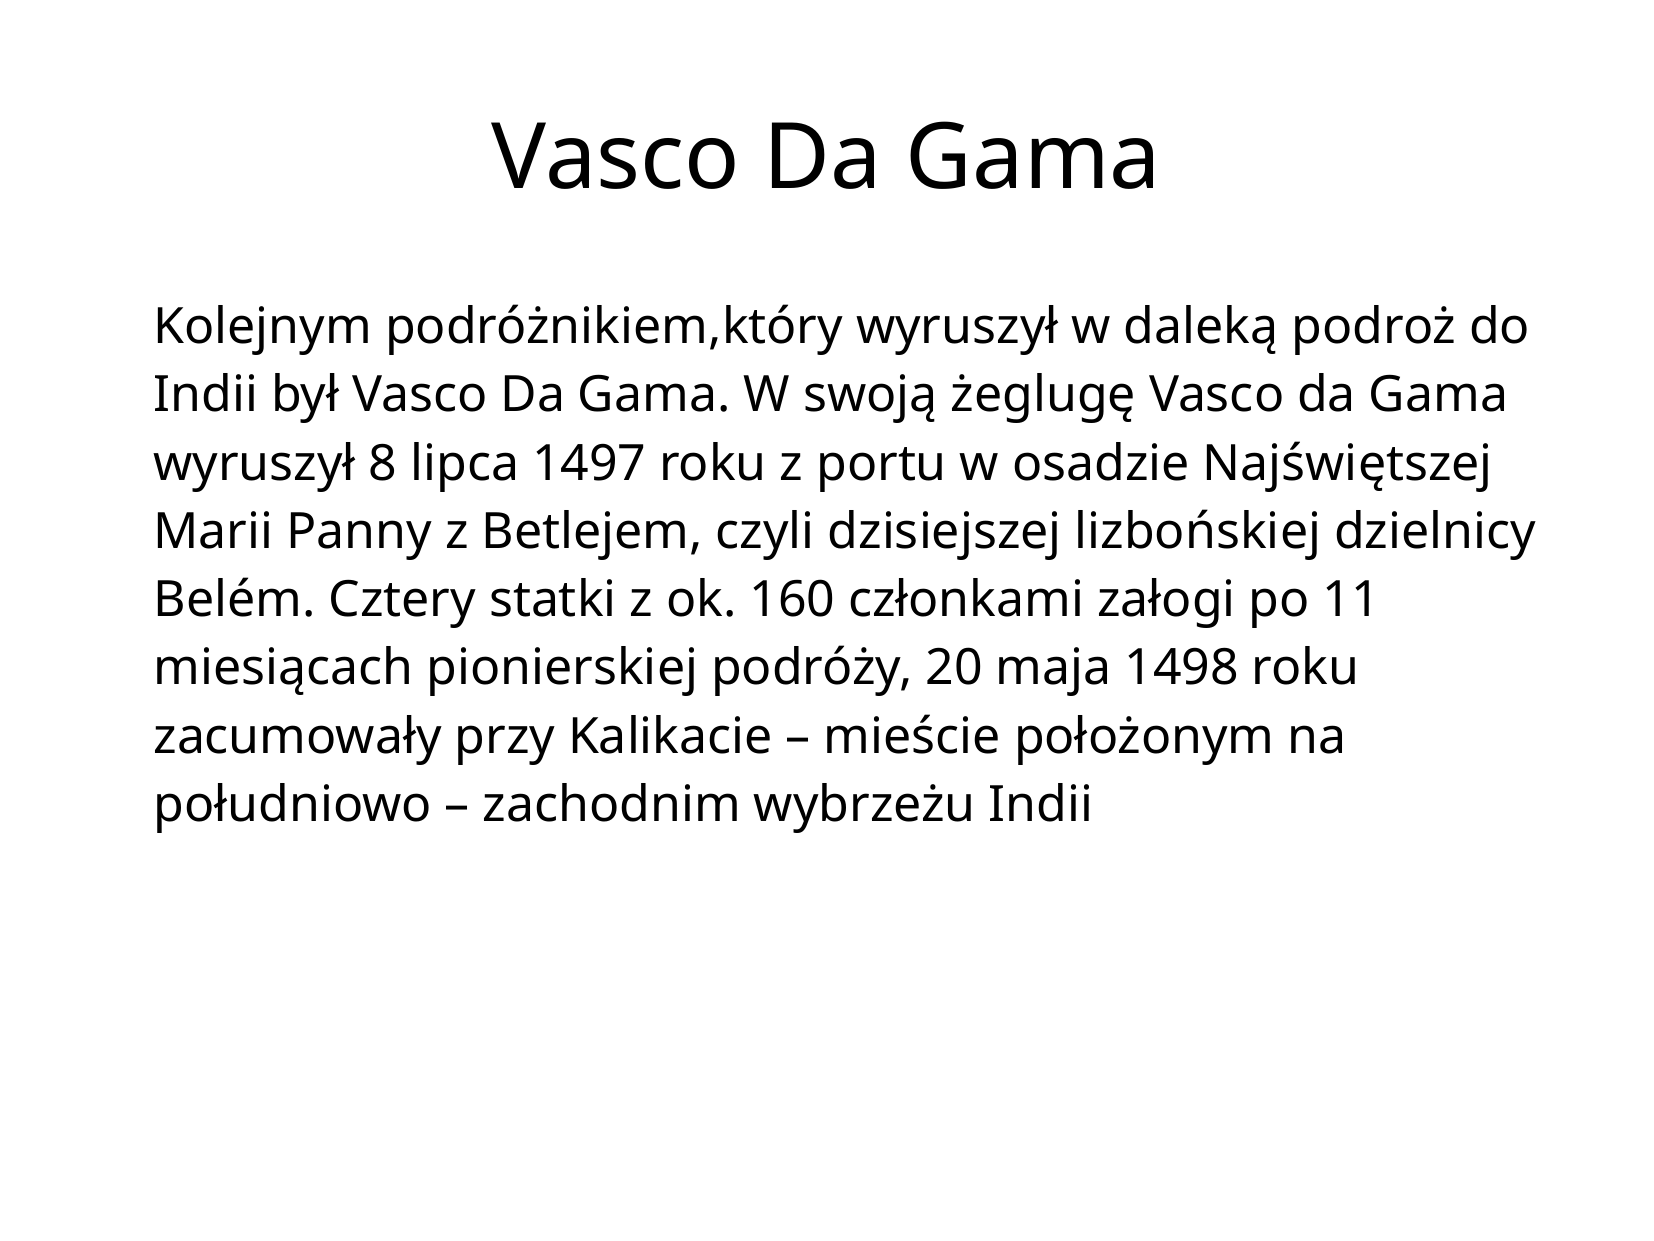

# Vasco Da Gama
Kolejnym podróżnikiem,który wyruszył w daleką podroż do Indii był Vasco Da Gama. W swoją żeglugę Vasco da Gama wyruszył 8 lipca 1497 roku z portu w osadzie Najświętszej Marii Panny z Betlejem, czyli dzisiejszej lizbońskiej dzielnicy Belém. Cztery statki z ok. 160 członkami załogi po 11 miesiącach pionierskiej podróży, 20 maja 1498 roku zacumowały przy Kalikacie – mieście położonym na południowo – zachodnim wybrzeżu Indii